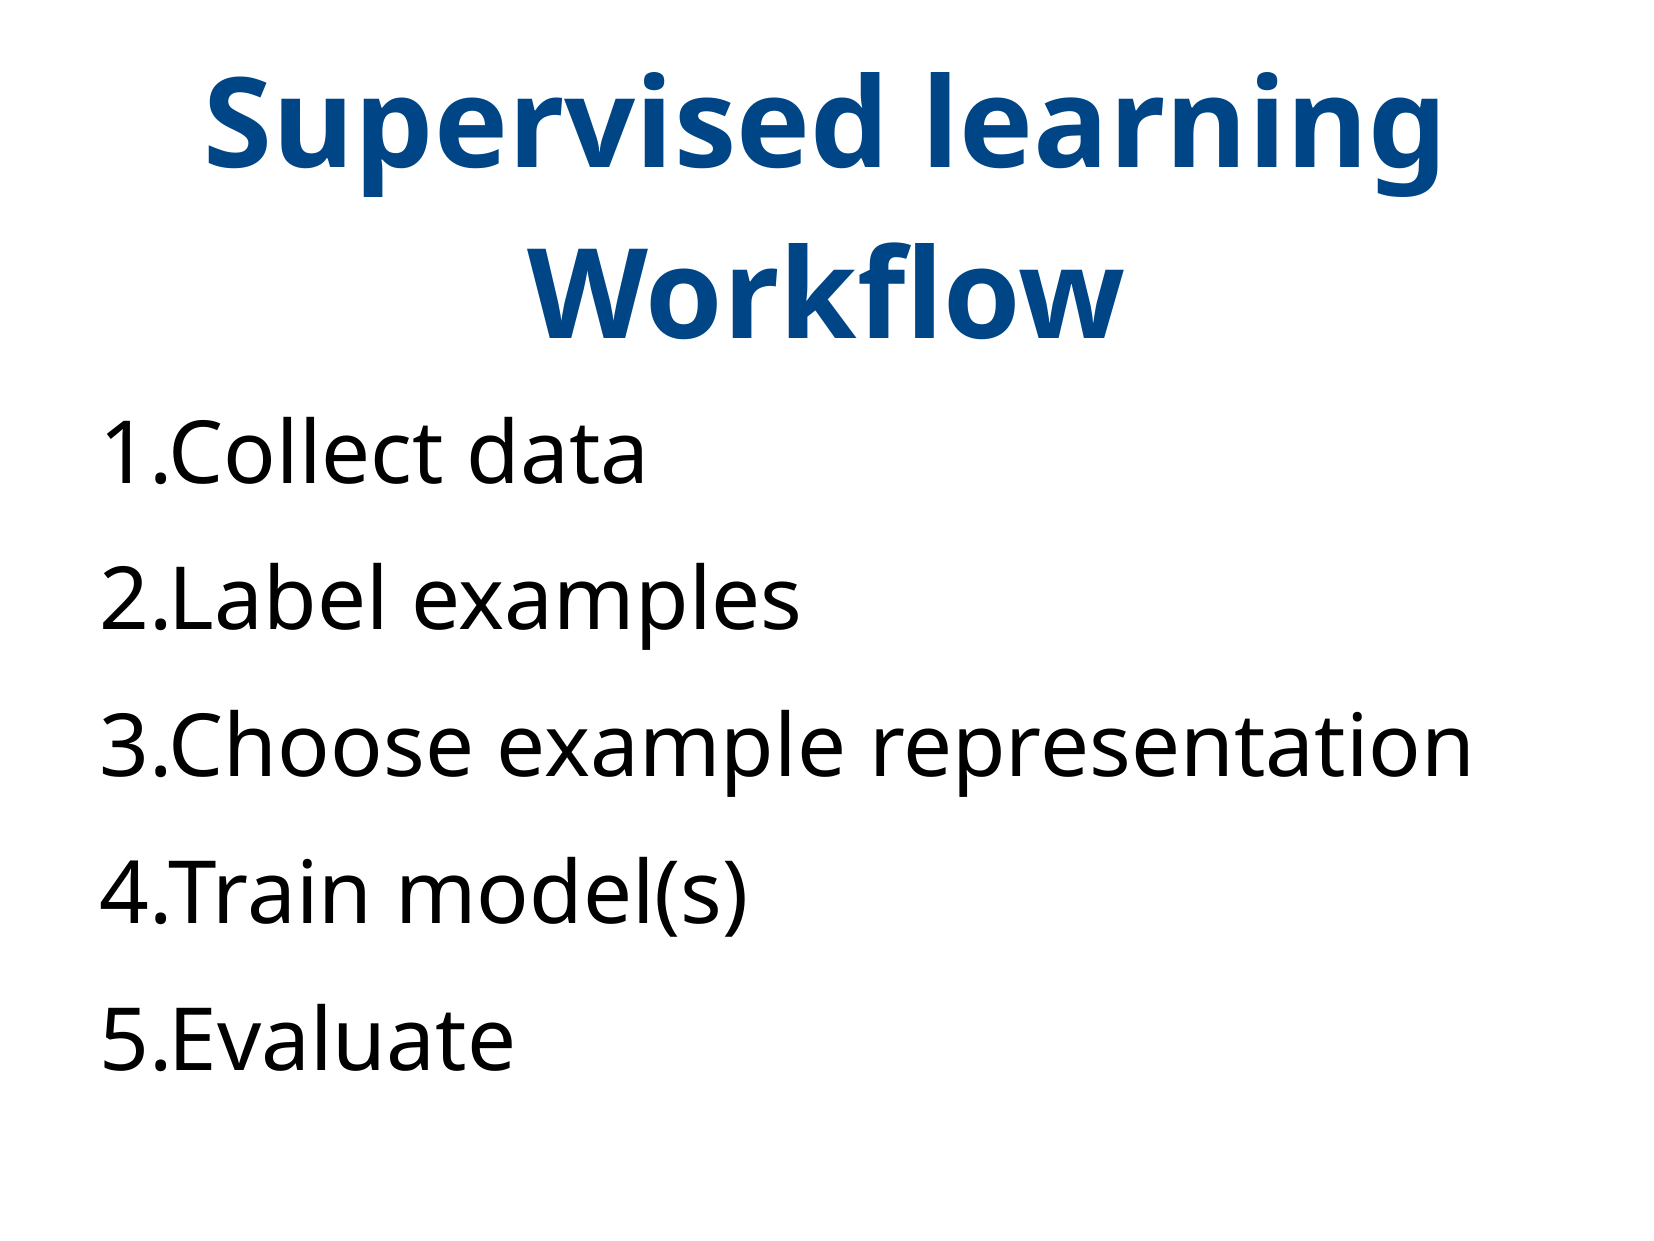

# Supervised learning Workflow
Collect data
Label examples
Choose example representation
Train model(s)
Evaluate